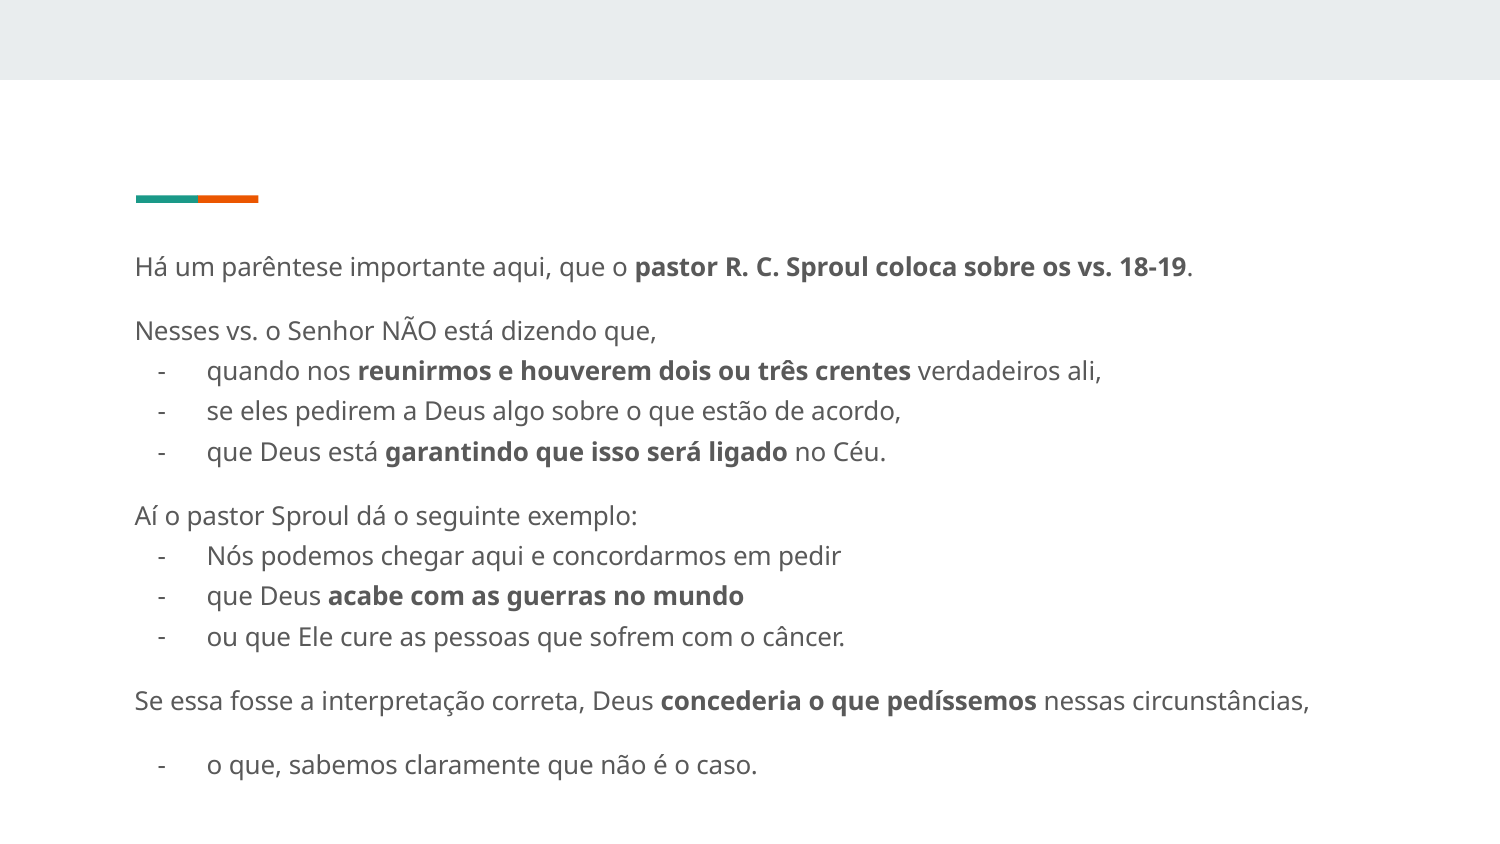

#
Há um parêntese importante aqui, que o pastor R. C. Sproul coloca sobre os vs. 18-19.
Nesses vs. o Senhor NÃO está dizendo que,
quando nos reunirmos e houverem dois ou três crentes verdadeiros ali,
se eles pedirem a Deus algo sobre o que estão de acordo,
que Deus está garantindo que isso será ligado no Céu.
Aí o pastor Sproul dá o seguinte exemplo:
Nós podemos chegar aqui e concordarmos em pedir
que Deus acabe com as guerras no mundo
ou que Ele cure as pessoas que sofrem com o câncer.
Se essa fosse a interpretação correta, Deus concederia o que pedíssemos nessas circunstâncias,
o que, sabemos claramente que não é o caso.